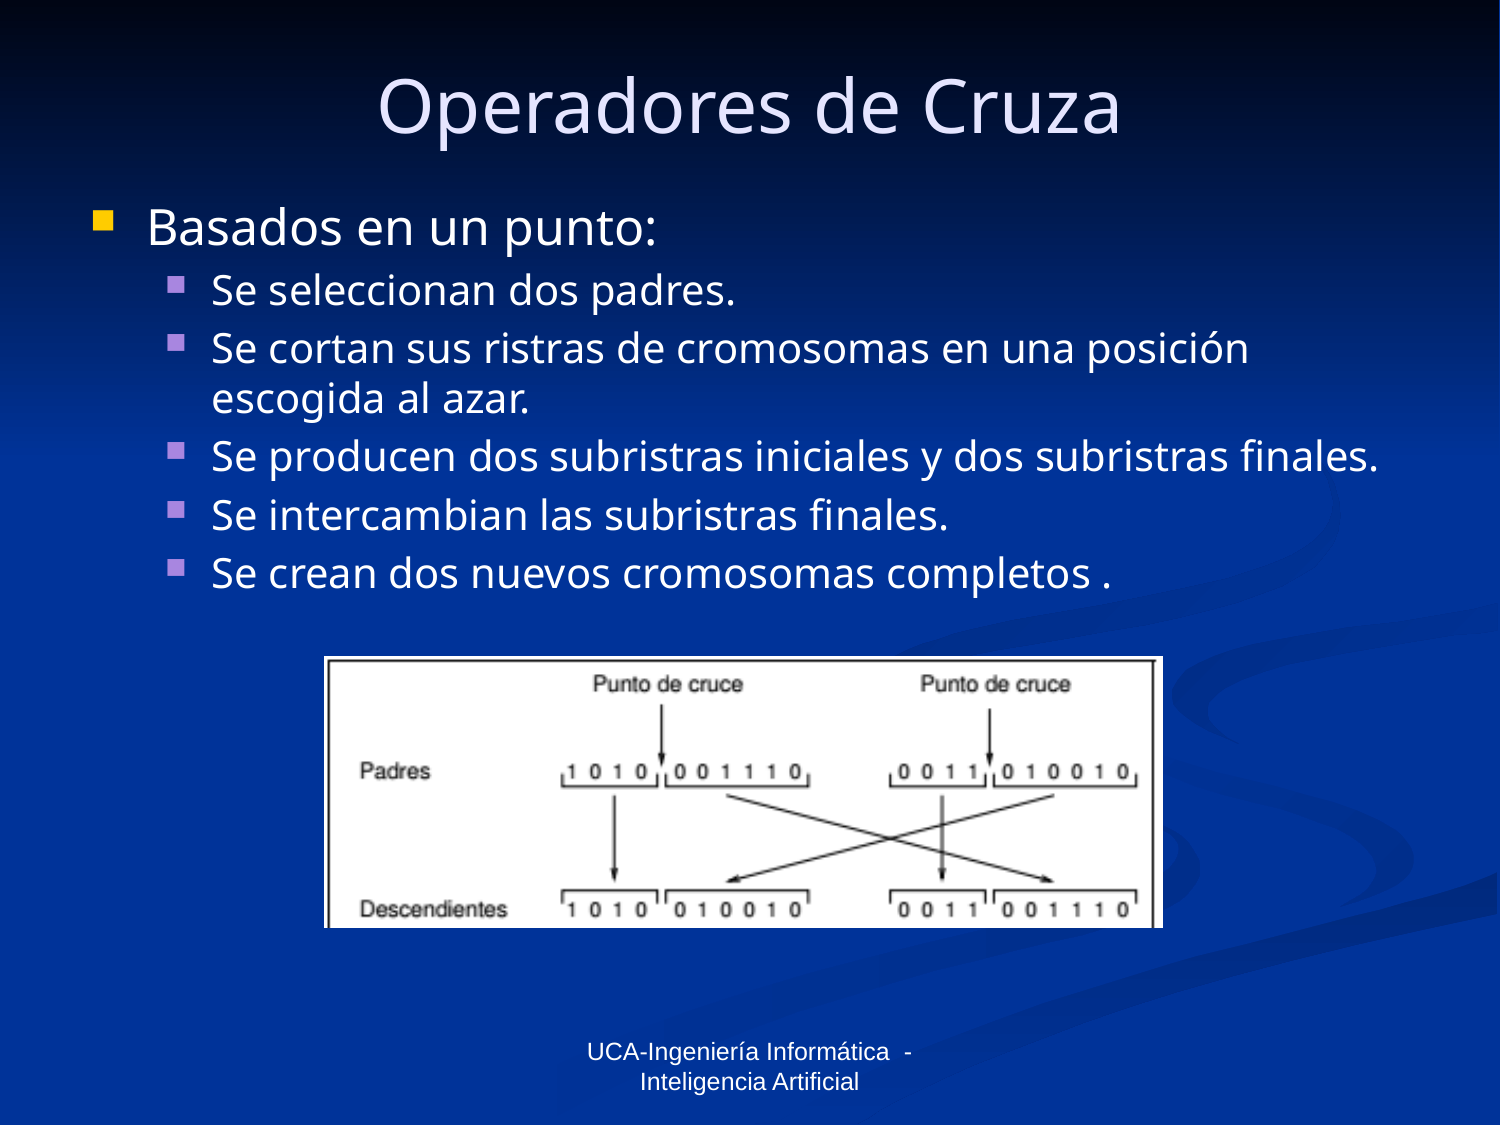

# Operadores de Cruza
Basados en un punto:
Se seleccionan dos padres.
Se cortan sus ristras de cromosomas en una posición escogida al azar.
Se producen dos subristras iniciales y dos subristras finales.
Se intercambian las subristras finales.
Se crean dos nuevos cromosomas completos .
UCA-Ingeniería Informática - Inteligencia Artificial